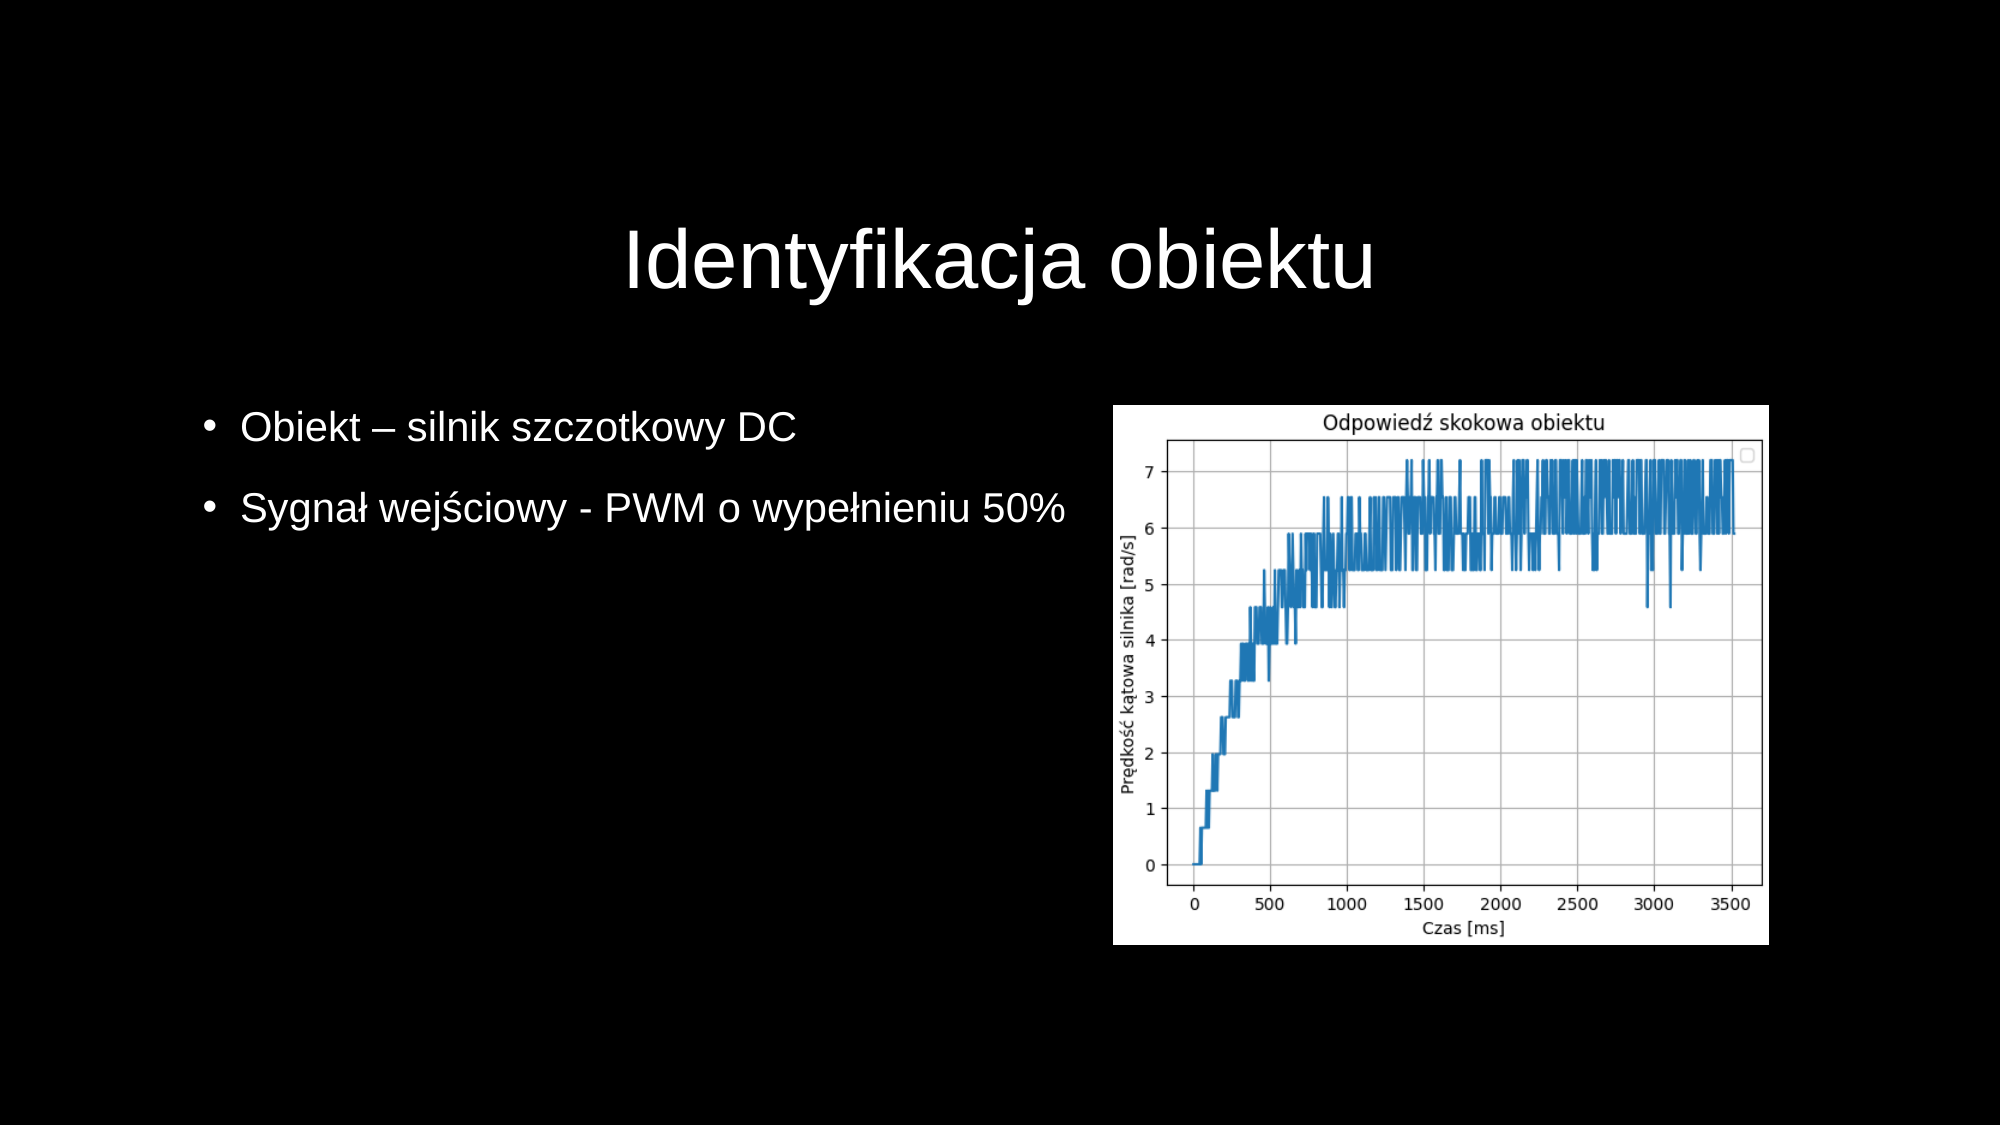

# Identyfikacja obiektu
Obiekt – silnik szczotkowy DC
Sygnał wejściowy - PWM o wypełnieniu 50%